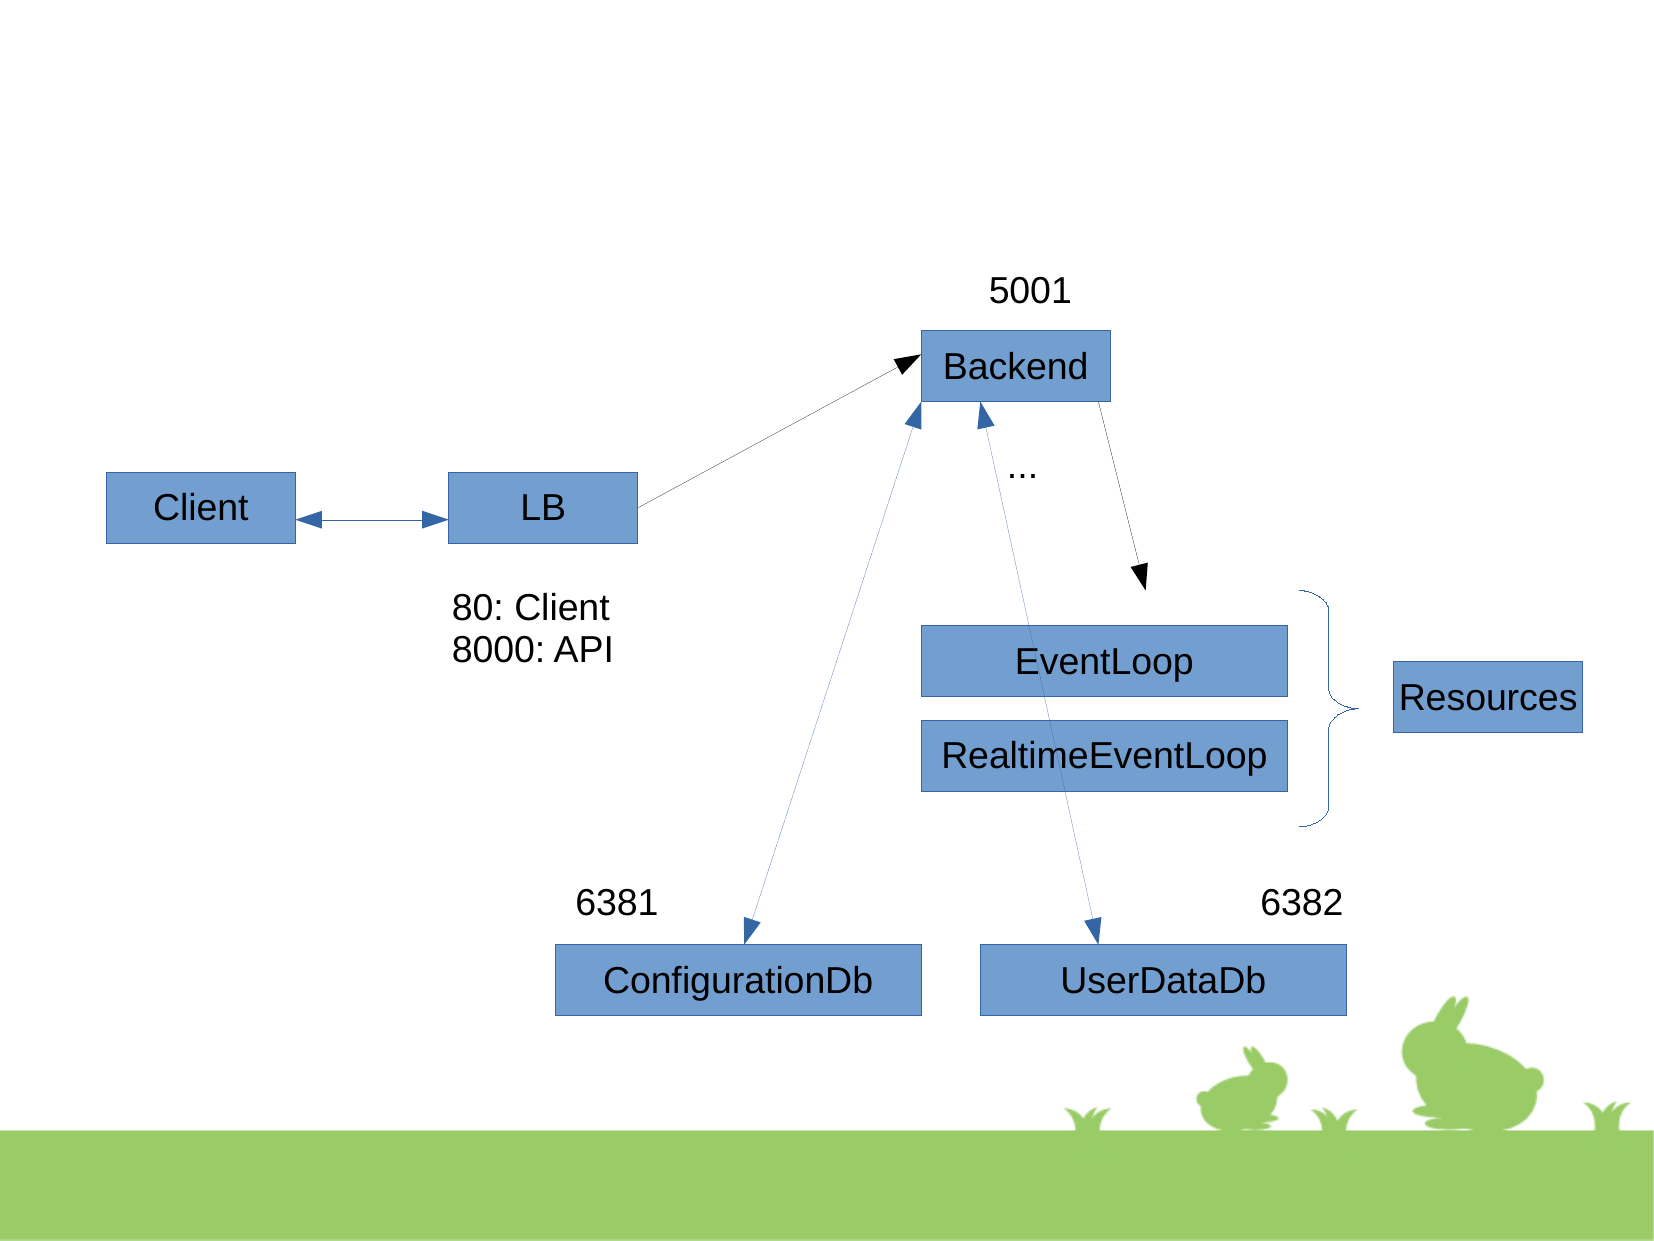

5001
Backend
...
Client
LB
80: Client
8000: API
EventLoop
Resources
RealtimeEventLoop
6381
6382
ConfigurationDb
UserDataDb